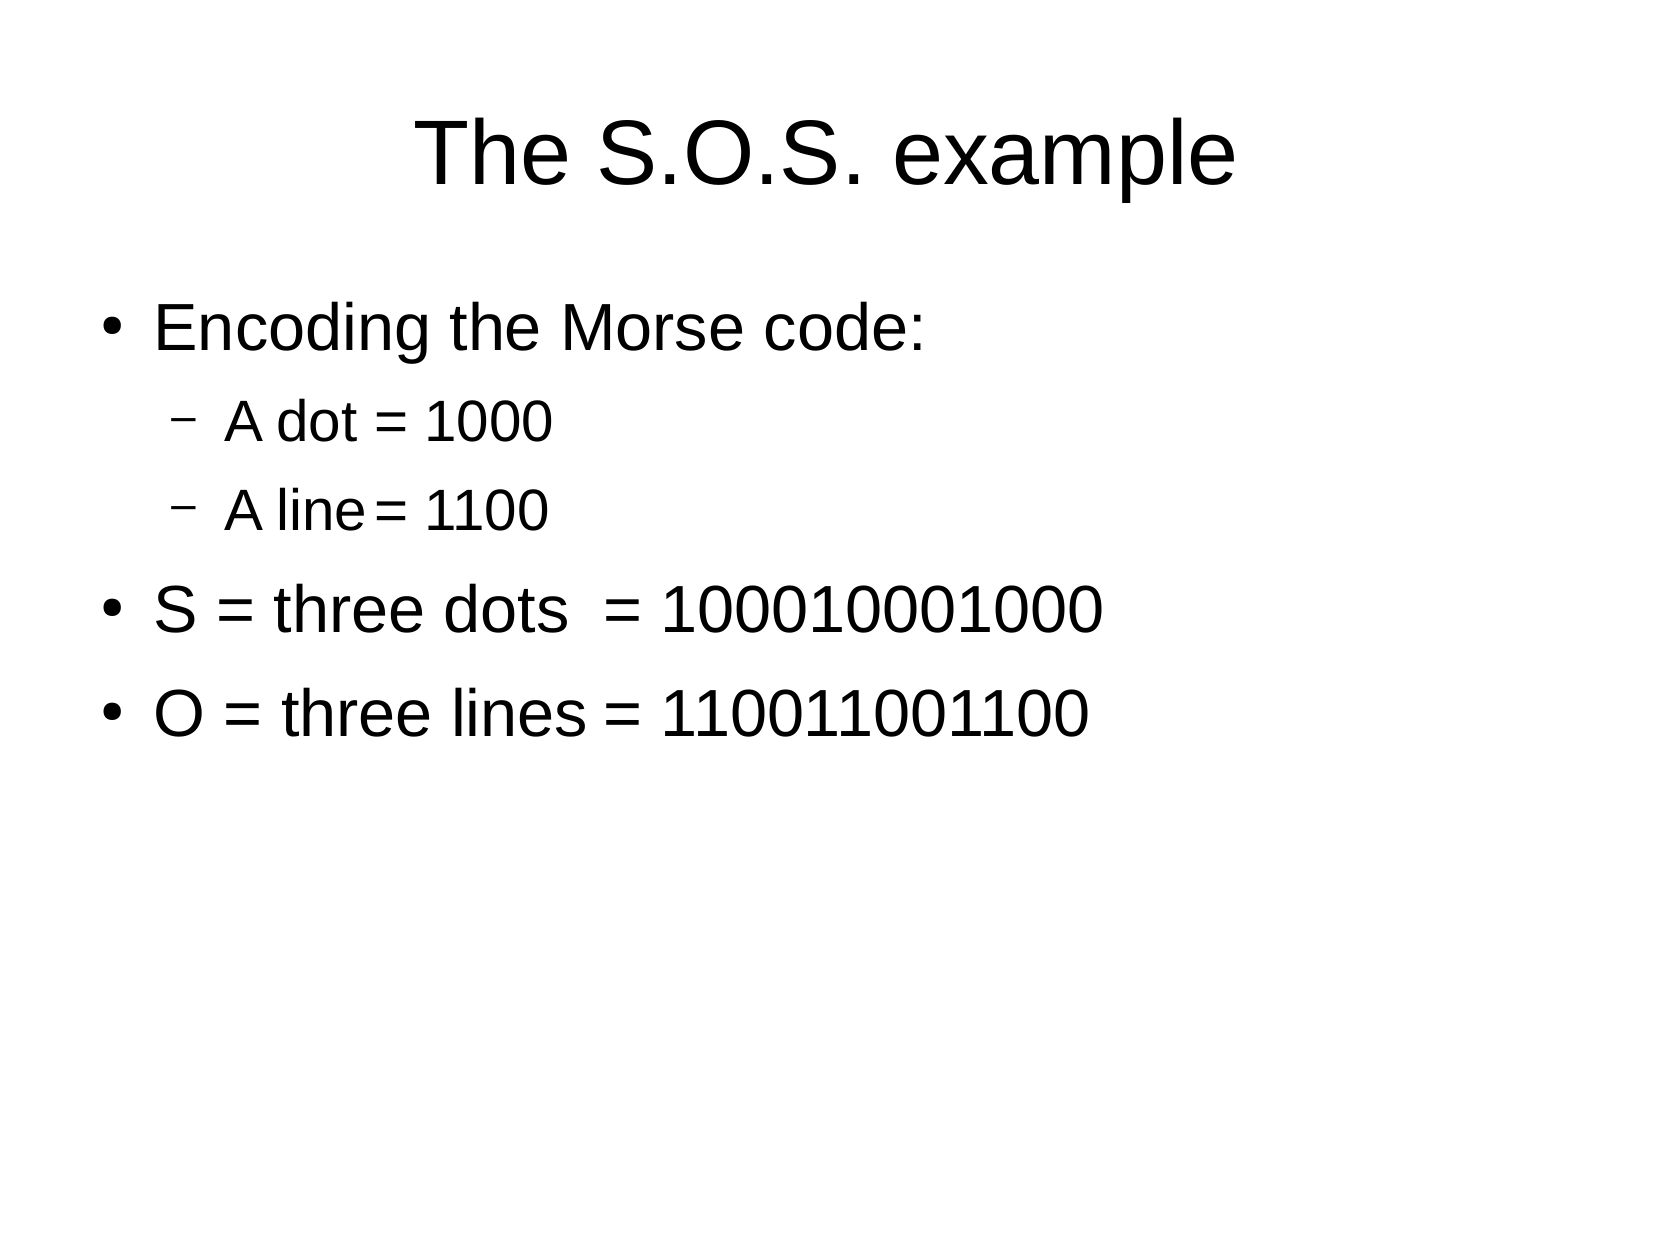

# The S.O.S. example
Encoding the Morse code:
A dot	= 1000
A line	= 1100
S = three dots	= 100010001000
O = three lines	= 110011001100